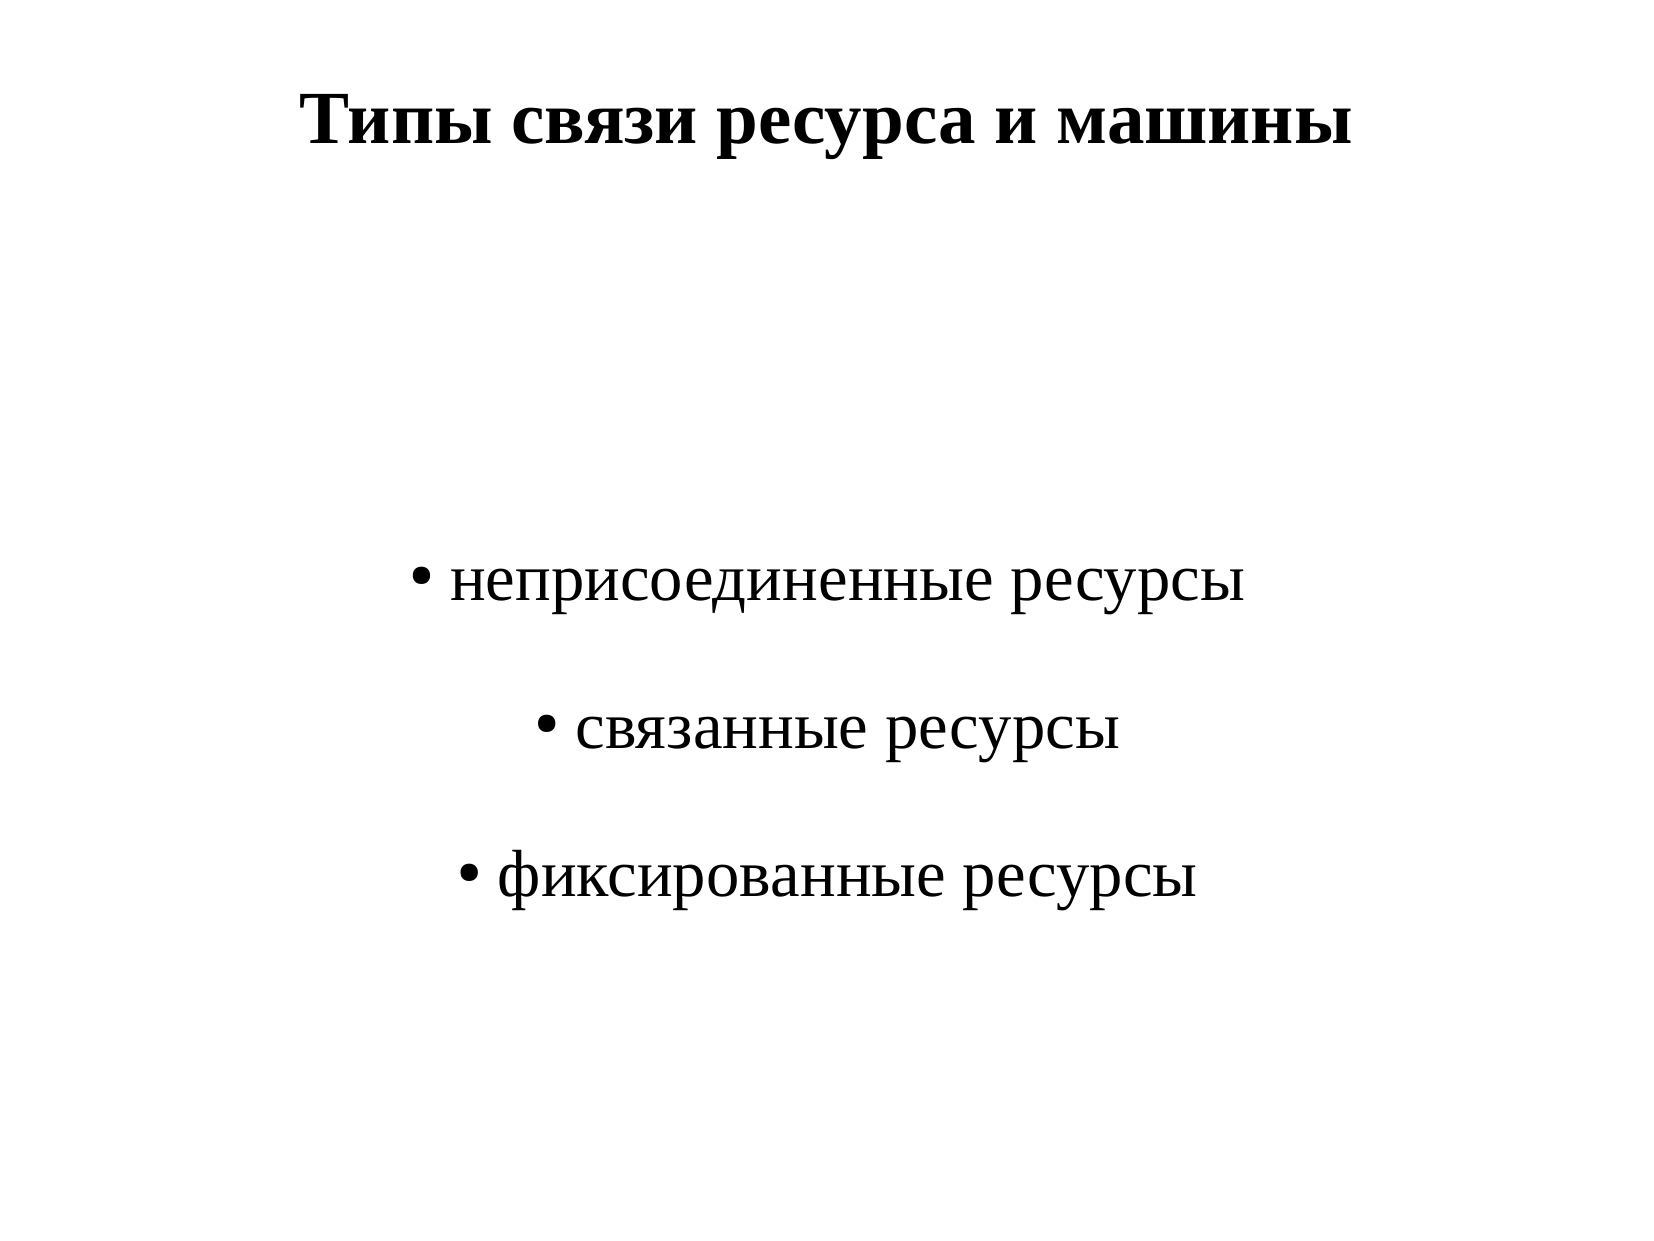

# Типы связи ресурса и машины
 неприсоединенные ресурсы
 связанные ресурсы
 фиксированные ресурсы